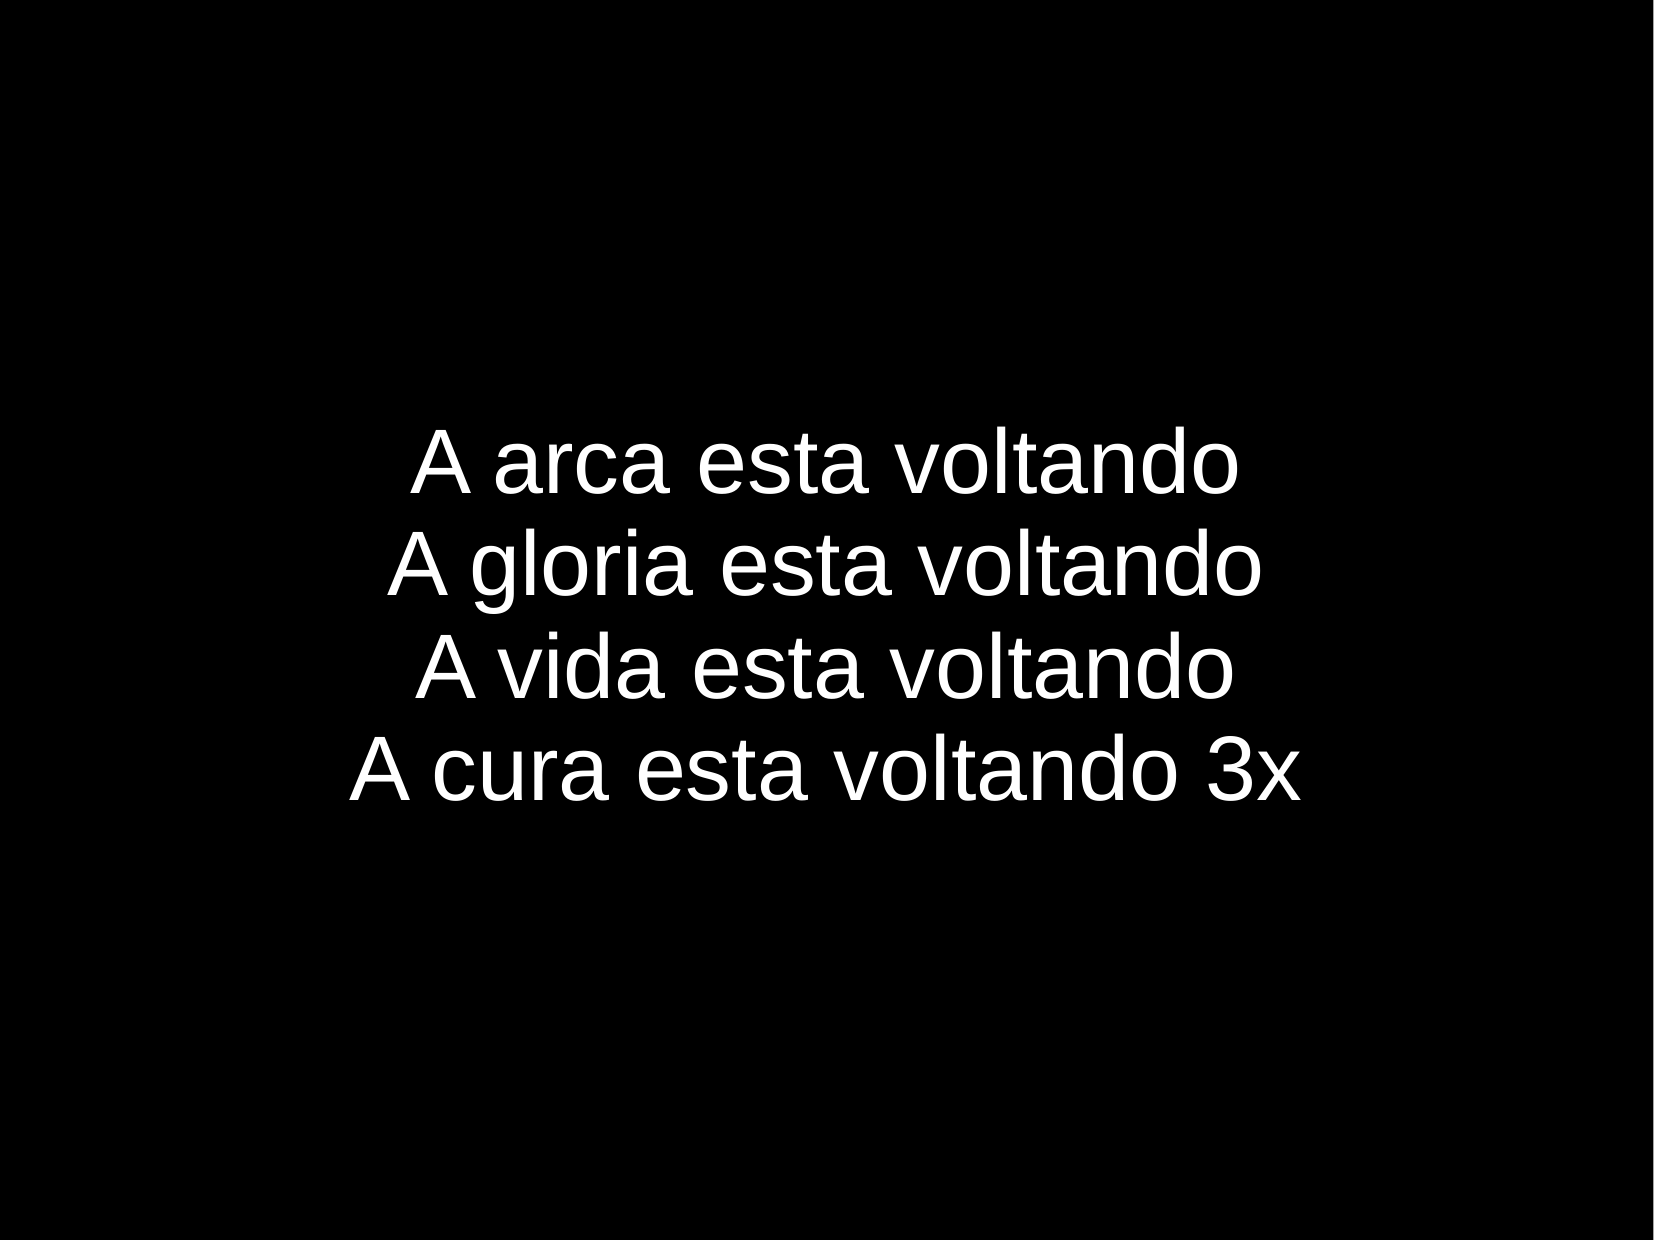

# A arca esta voltando
A gloria esta voltando
A vida esta voltando
A cura esta voltando 3x